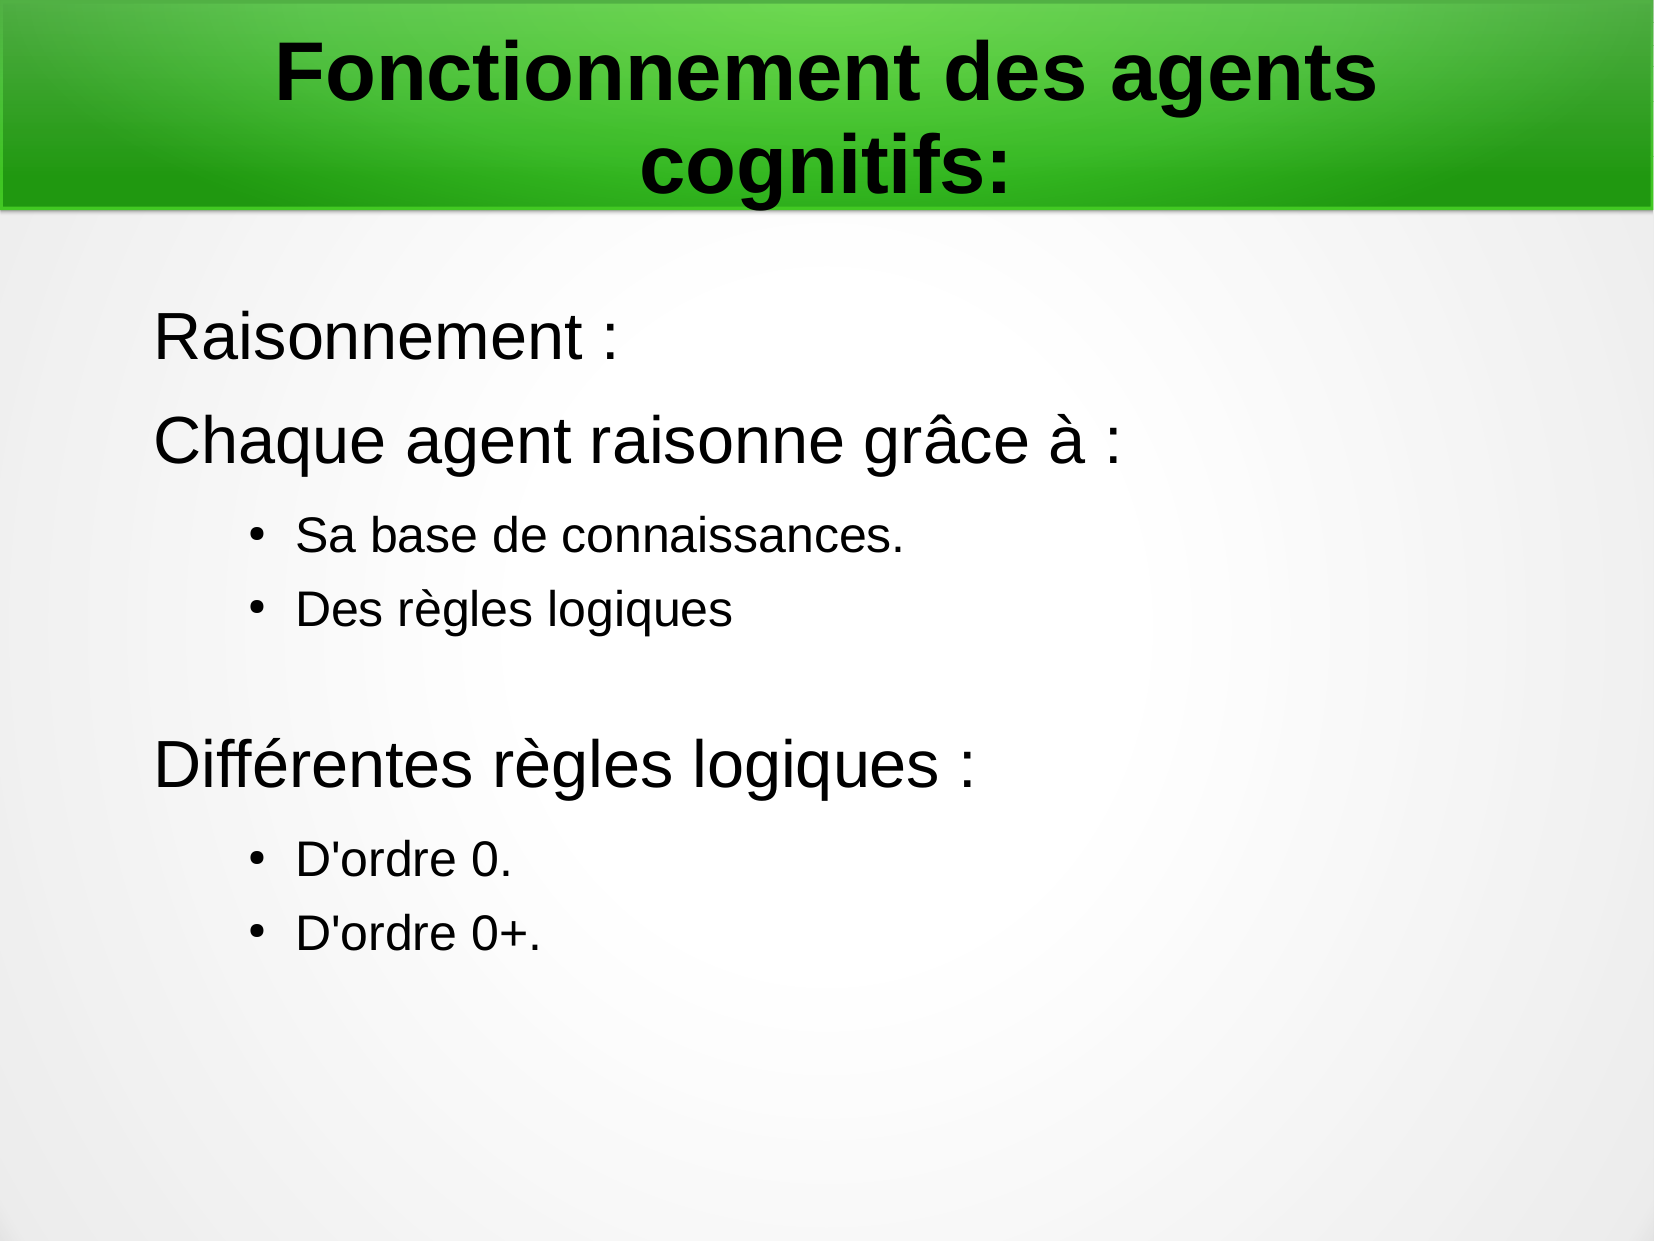

# Fonctionnement des agents cognitifs:
Raisonnement :
Chaque agent raisonne grâce à :
Sa base de connaissances.
Des règles logiques
Différentes règles logiques :
D'ordre 0.
D'ordre 0+.